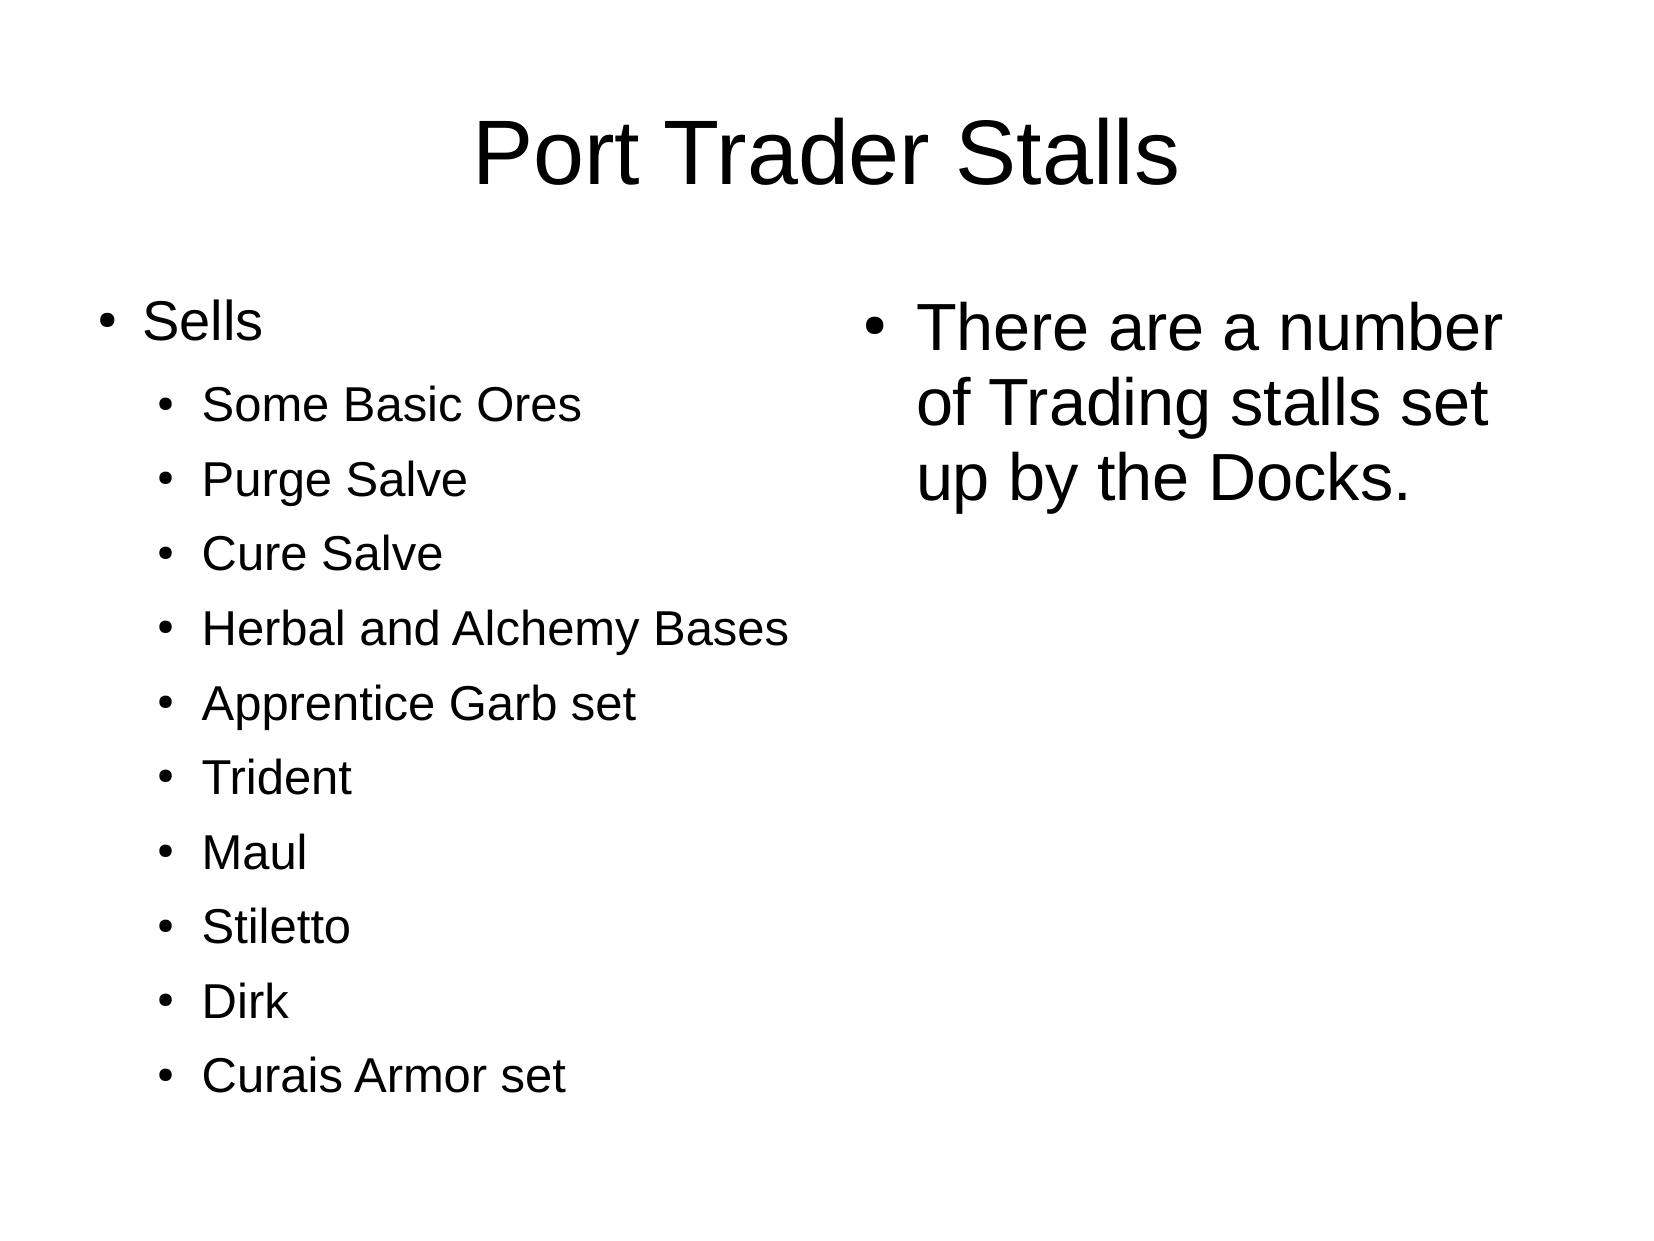

# Port Trader Stalls
Sells
Some Basic Ores
Purge Salve
Cure Salve
Herbal and Alchemy Bases
Apprentice Garb set
Trident
Maul
Stiletto
Dirk
Curais Armor set
There are a number of Trading stalls set up by the Docks.